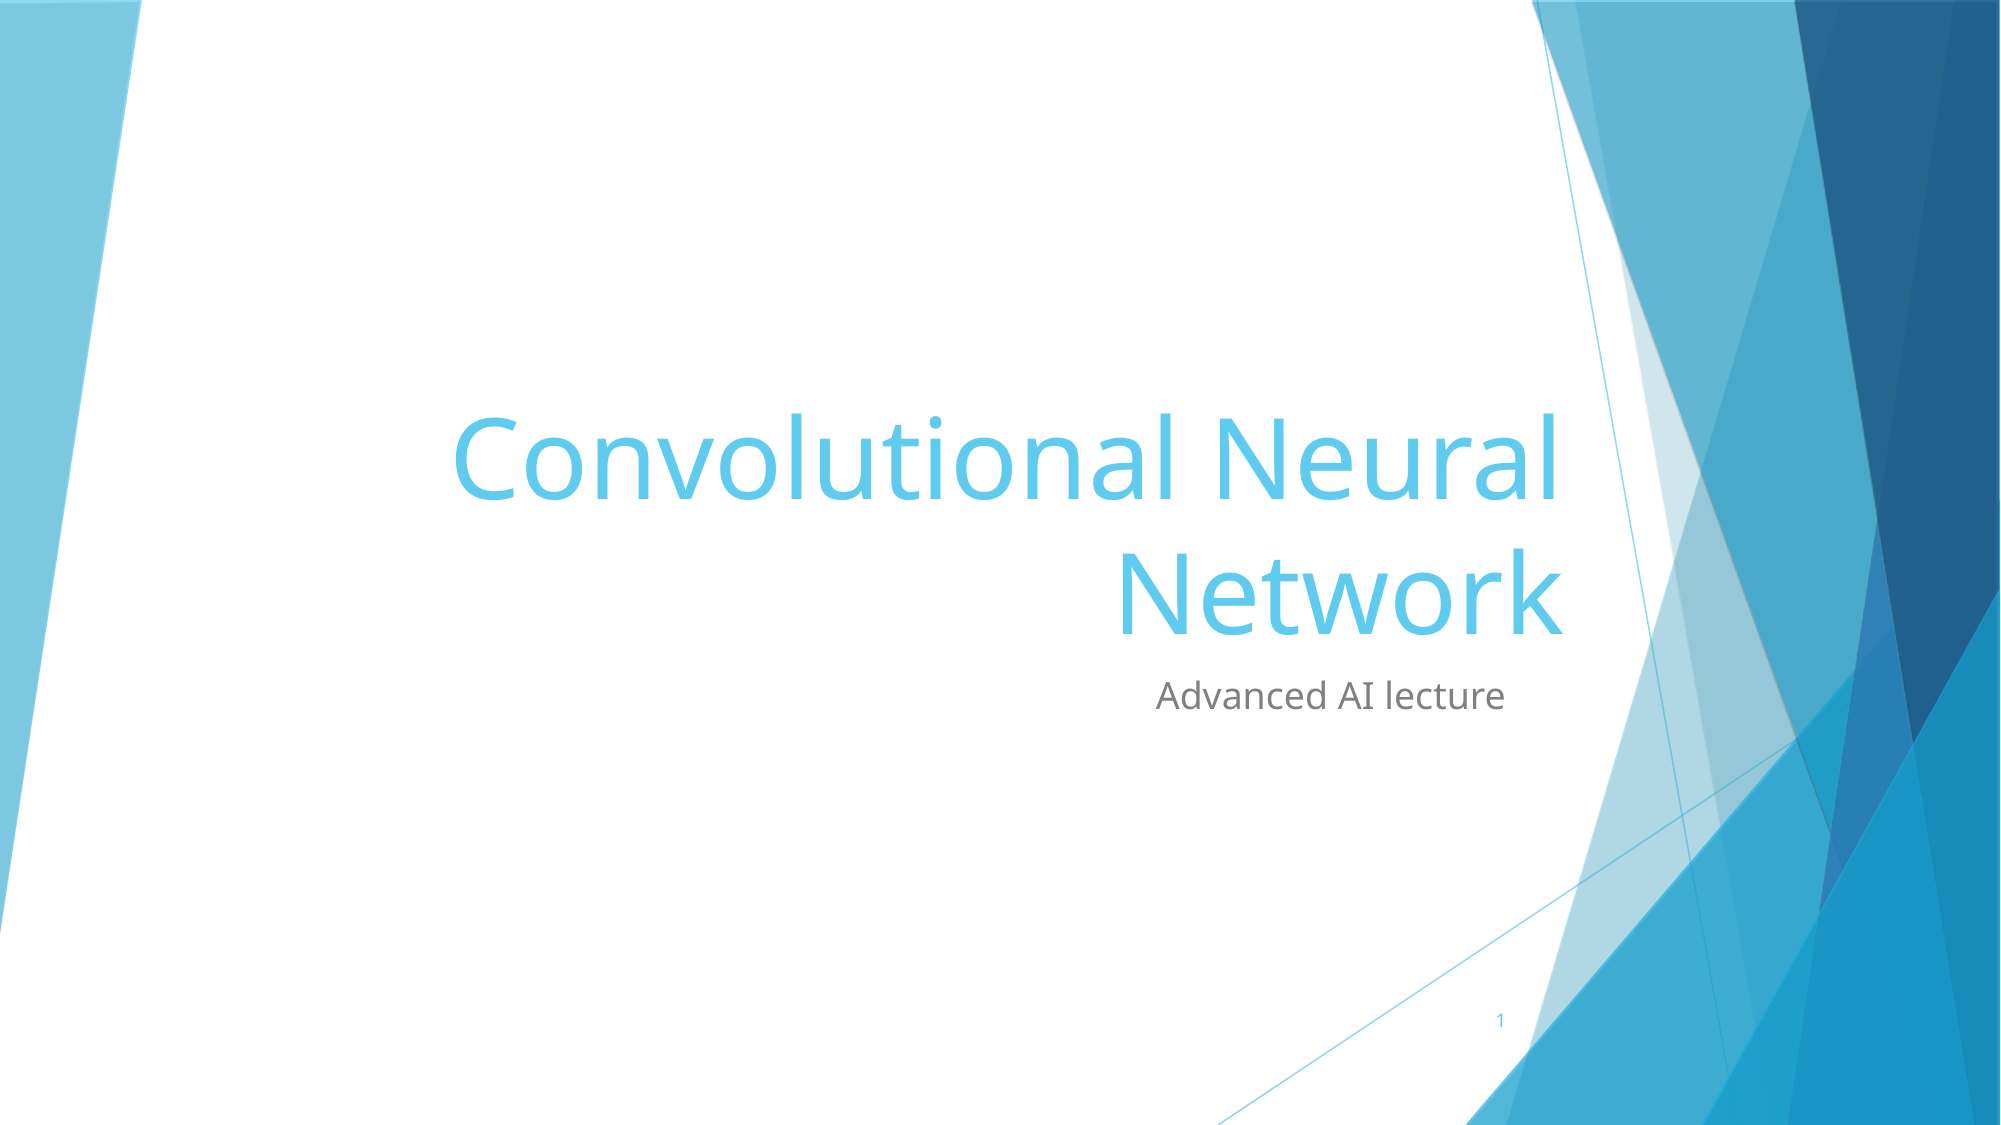

# Convolutional Neural Network
Advanced AI lecture